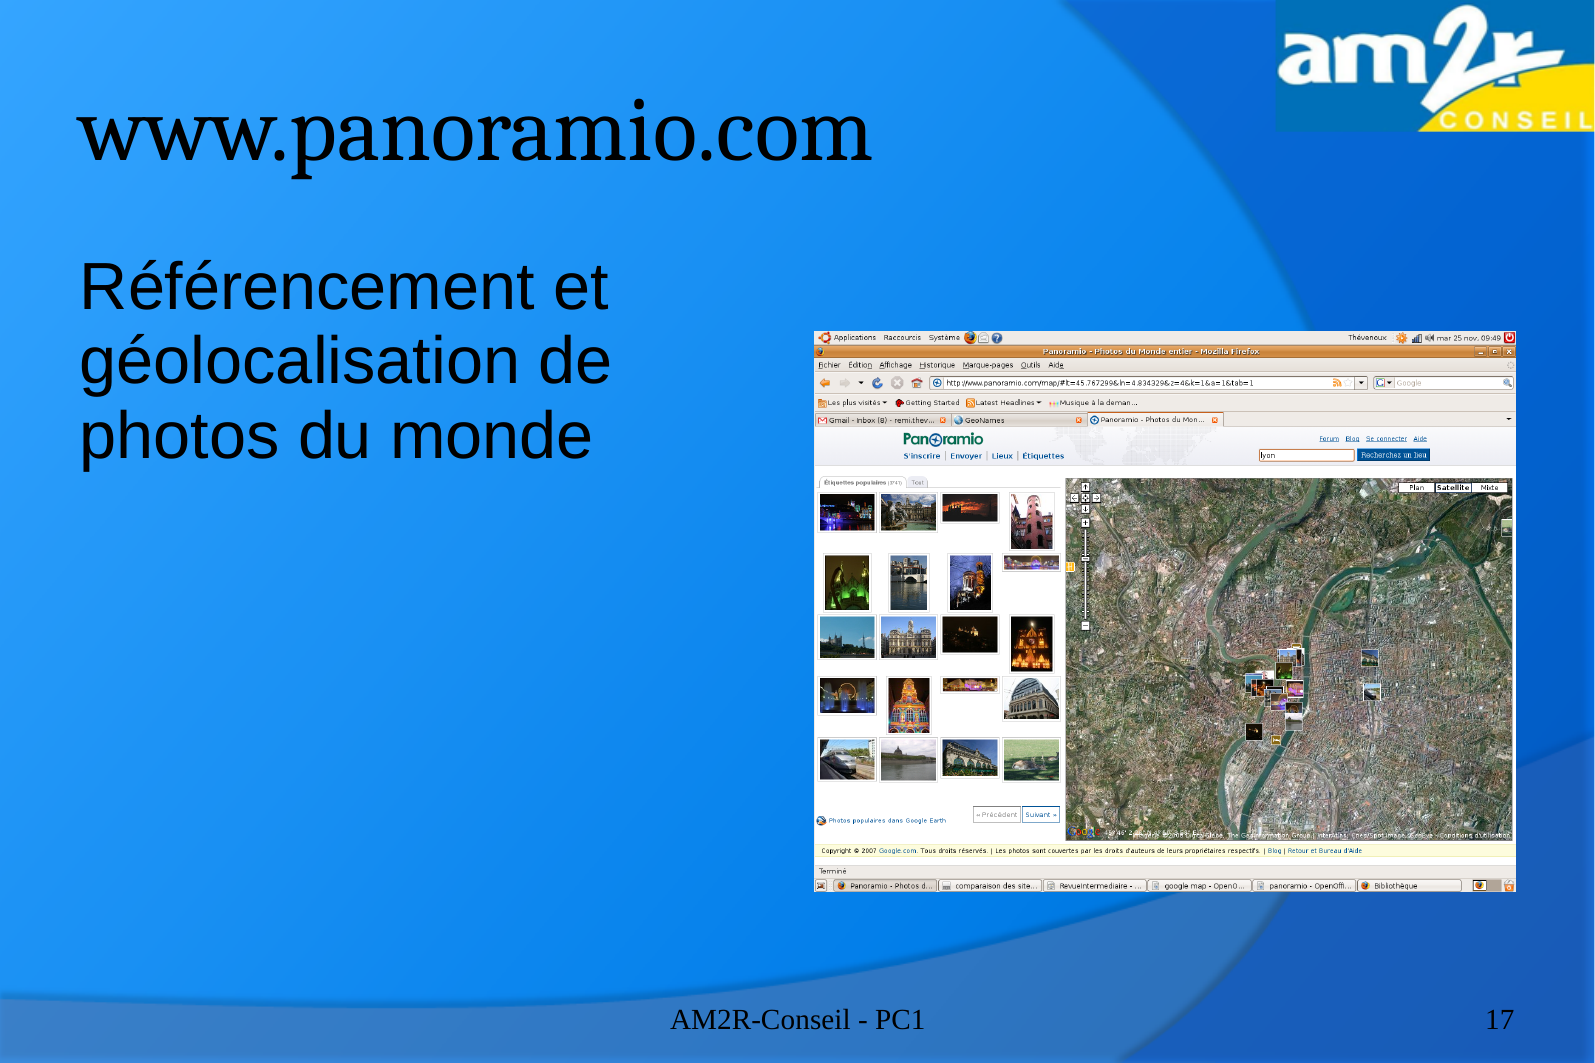

# www.panoramio.com
Référencement et géolocalisation de photos du monde
AM2R-Conseil - PC1
17